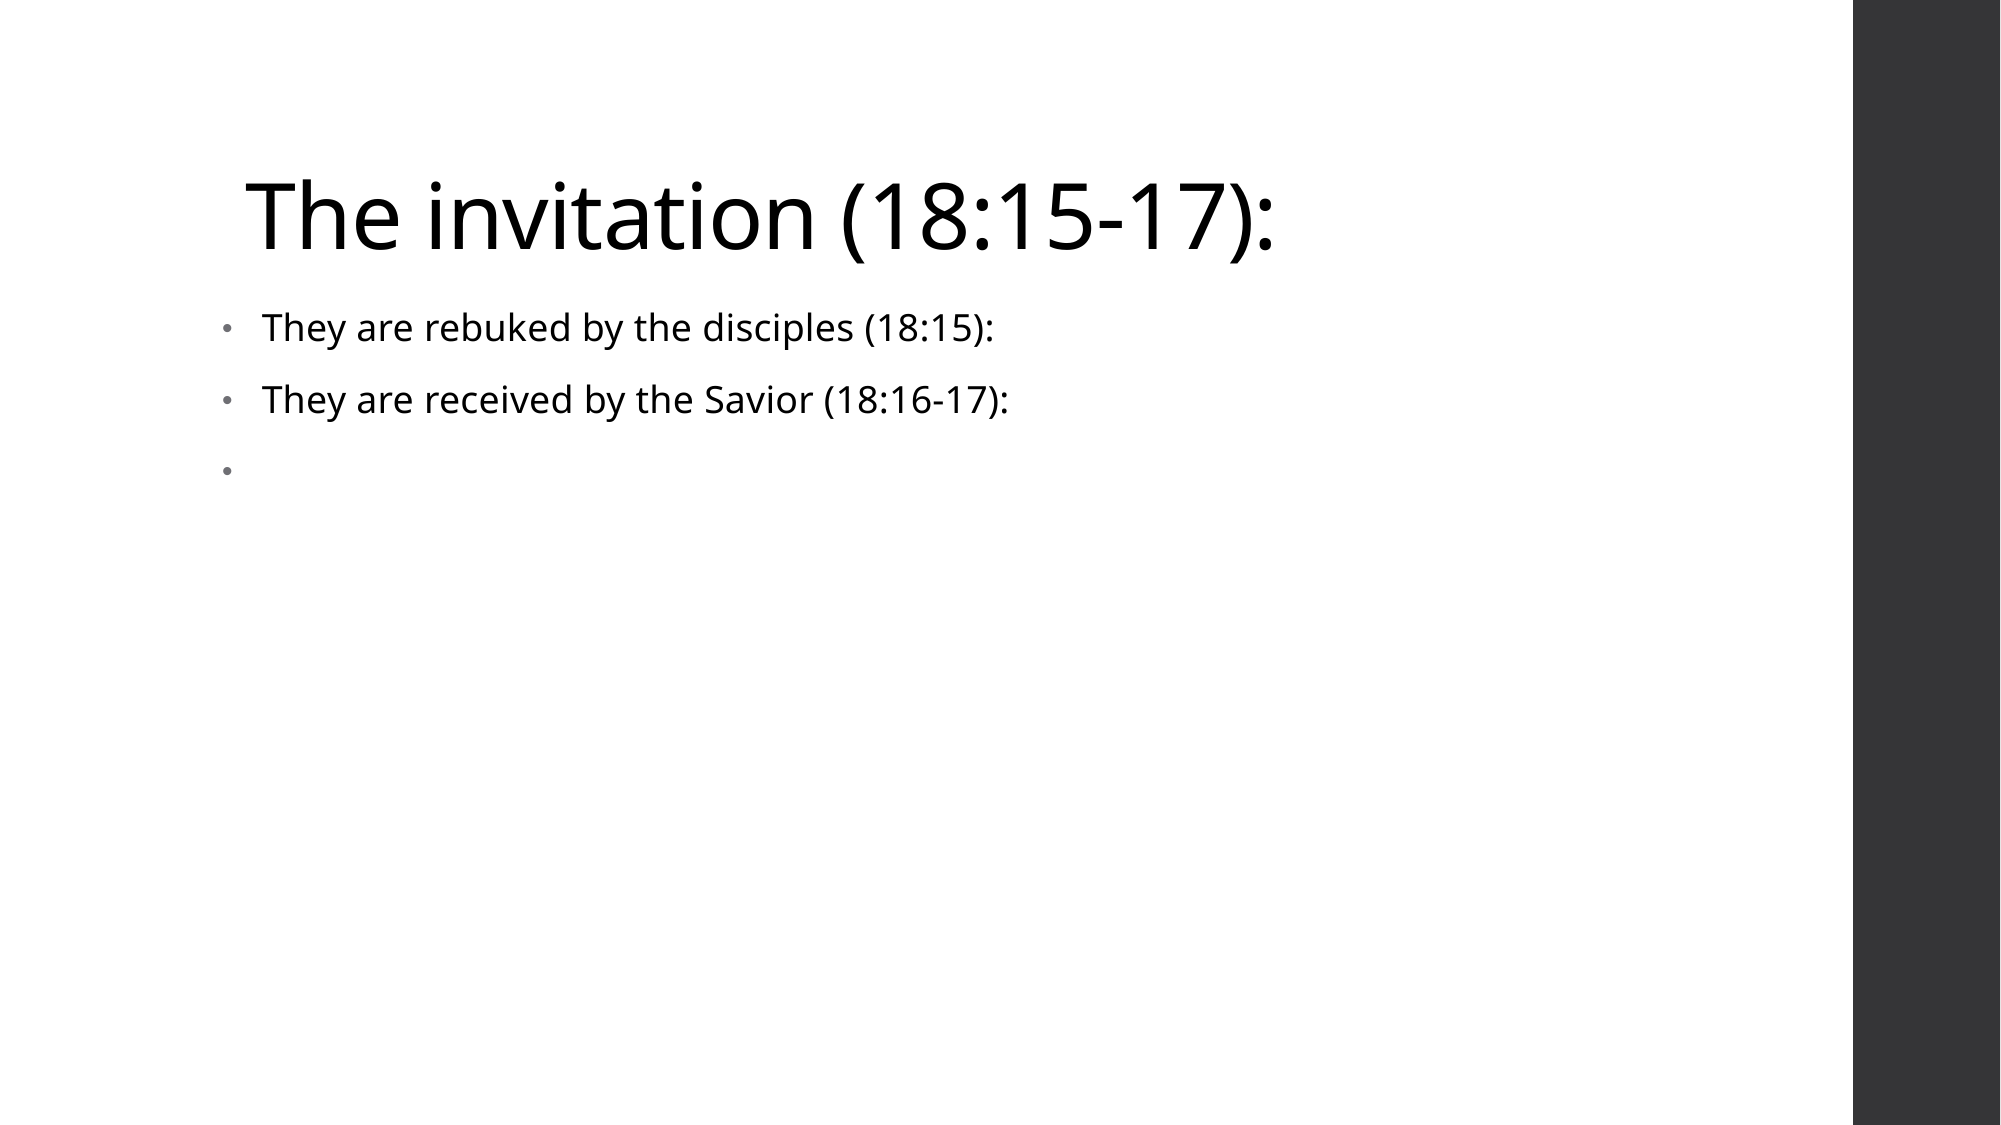

# The invitation (18:15-17):
 They are rebuked by the disciples (18:15):
 They are received by the Savior (18:16-17):